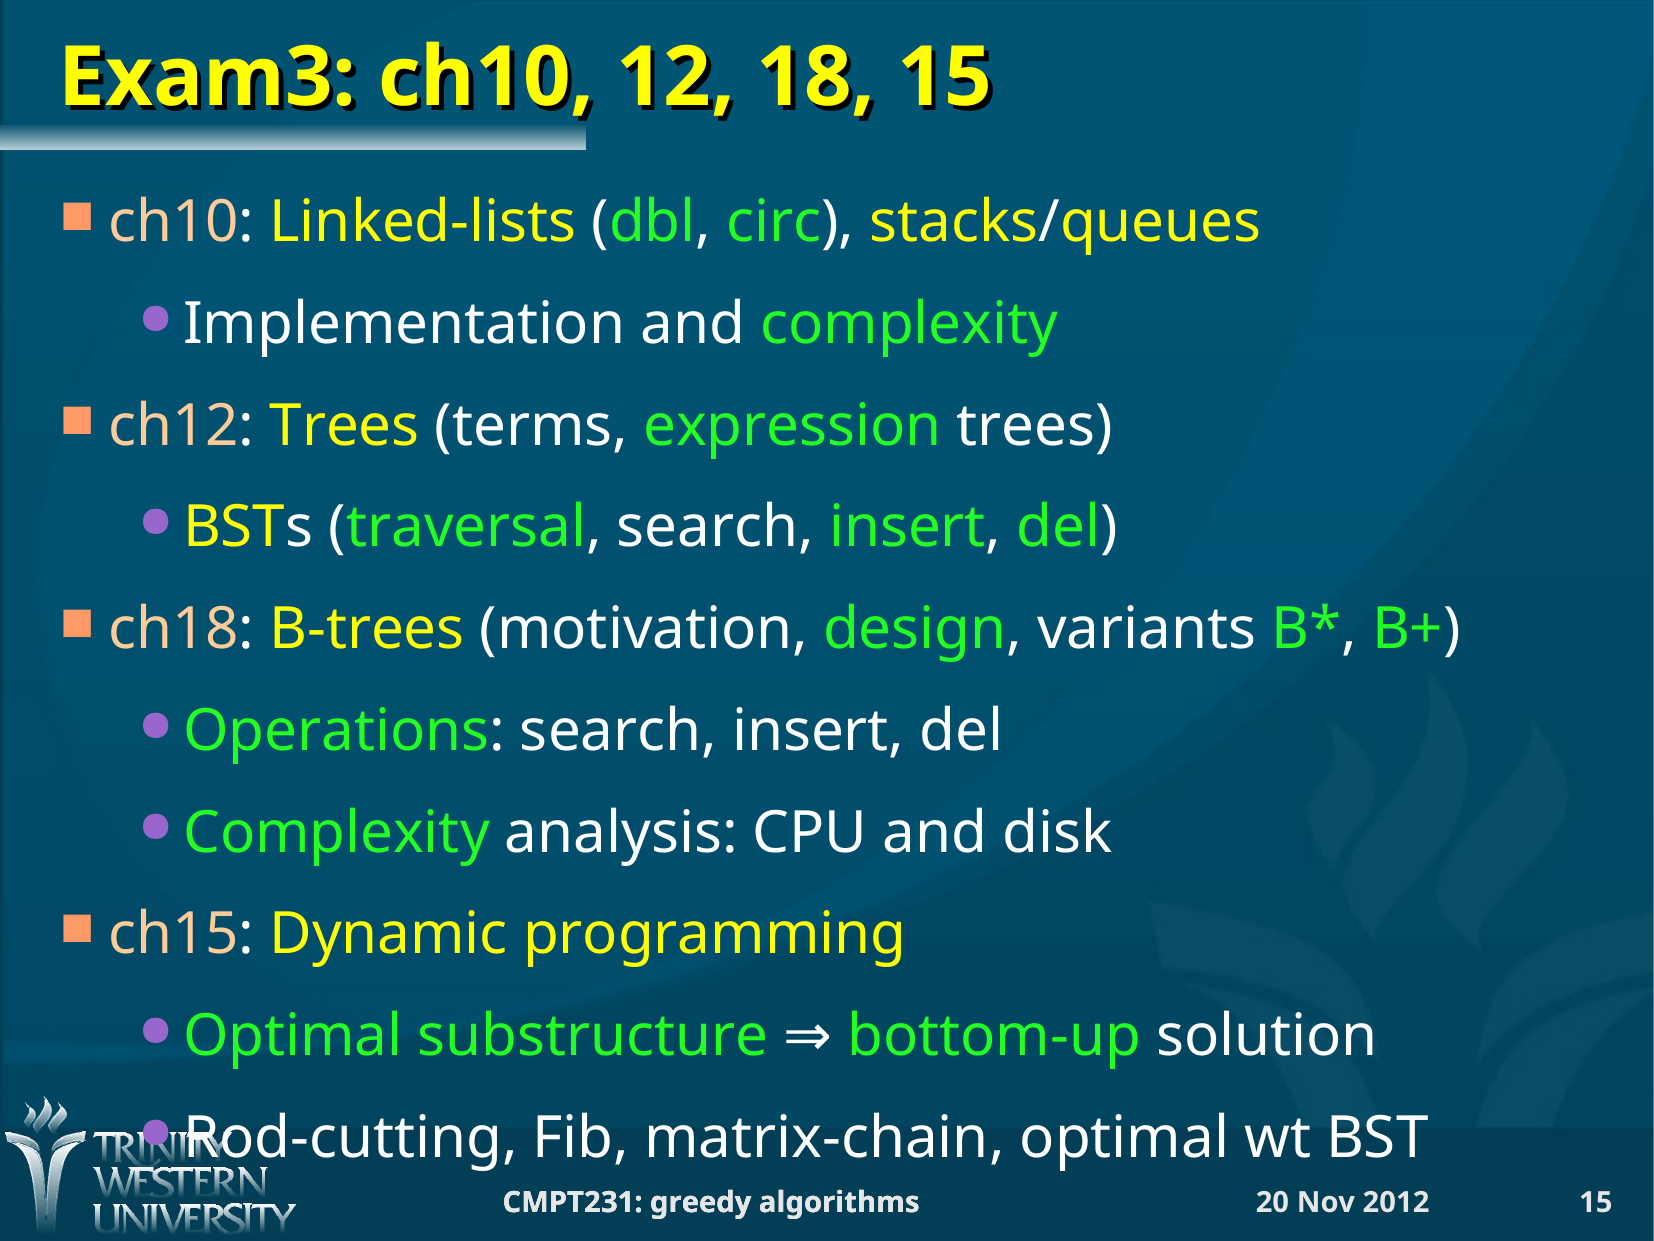

# Exam3: ch10, 12, 18, 15
ch10: Linked-lists (dbl, circ), stacks/queues
Implementation and complexity
ch12: Trees (terms, expression trees)
BSTs (traversal, search, insert, del)
ch18: B-trees (motivation, design, variants B*, B+)
Operations: search, insert, del
Complexity analysis: CPU and disk
ch15: Dynamic programming
Optimal substructure ⇒ bottom-up solution
Rod-cutting, Fib, matrix-chain, optimal wt BST
CMPT231: greedy algorithms
20 Nov 2012
15